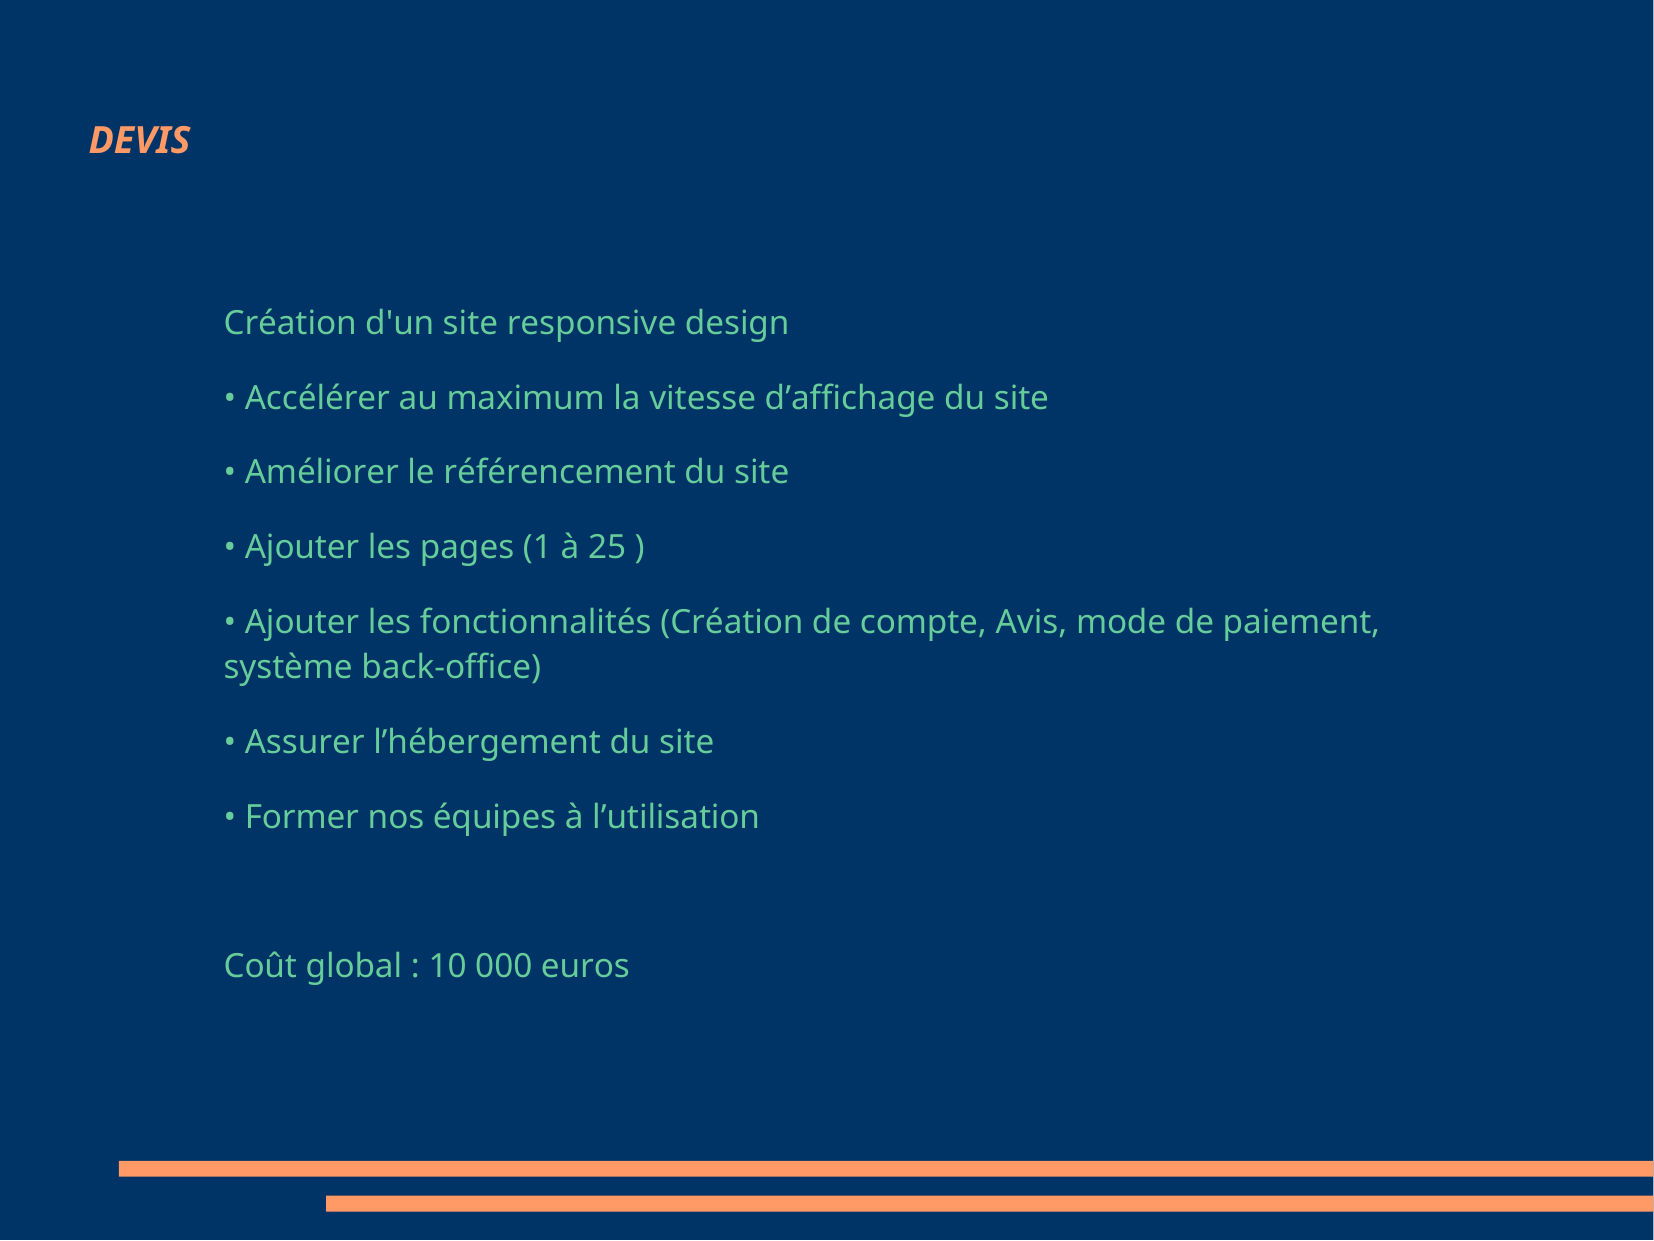

# DEVIS
Création d'un site responsive design
• Accélérer au maximum la vitesse d’affichage du site
• Améliorer le référencement du site
• Ajouter les pages (1 à 25 )
• Ajouter les fonctionnalités (Création de compte, Avis, mode de paiement, 	système back-office)
• Assurer l’hébergement du site
• Former nos équipes à l’utilisation
Coût global : 10 000 euros